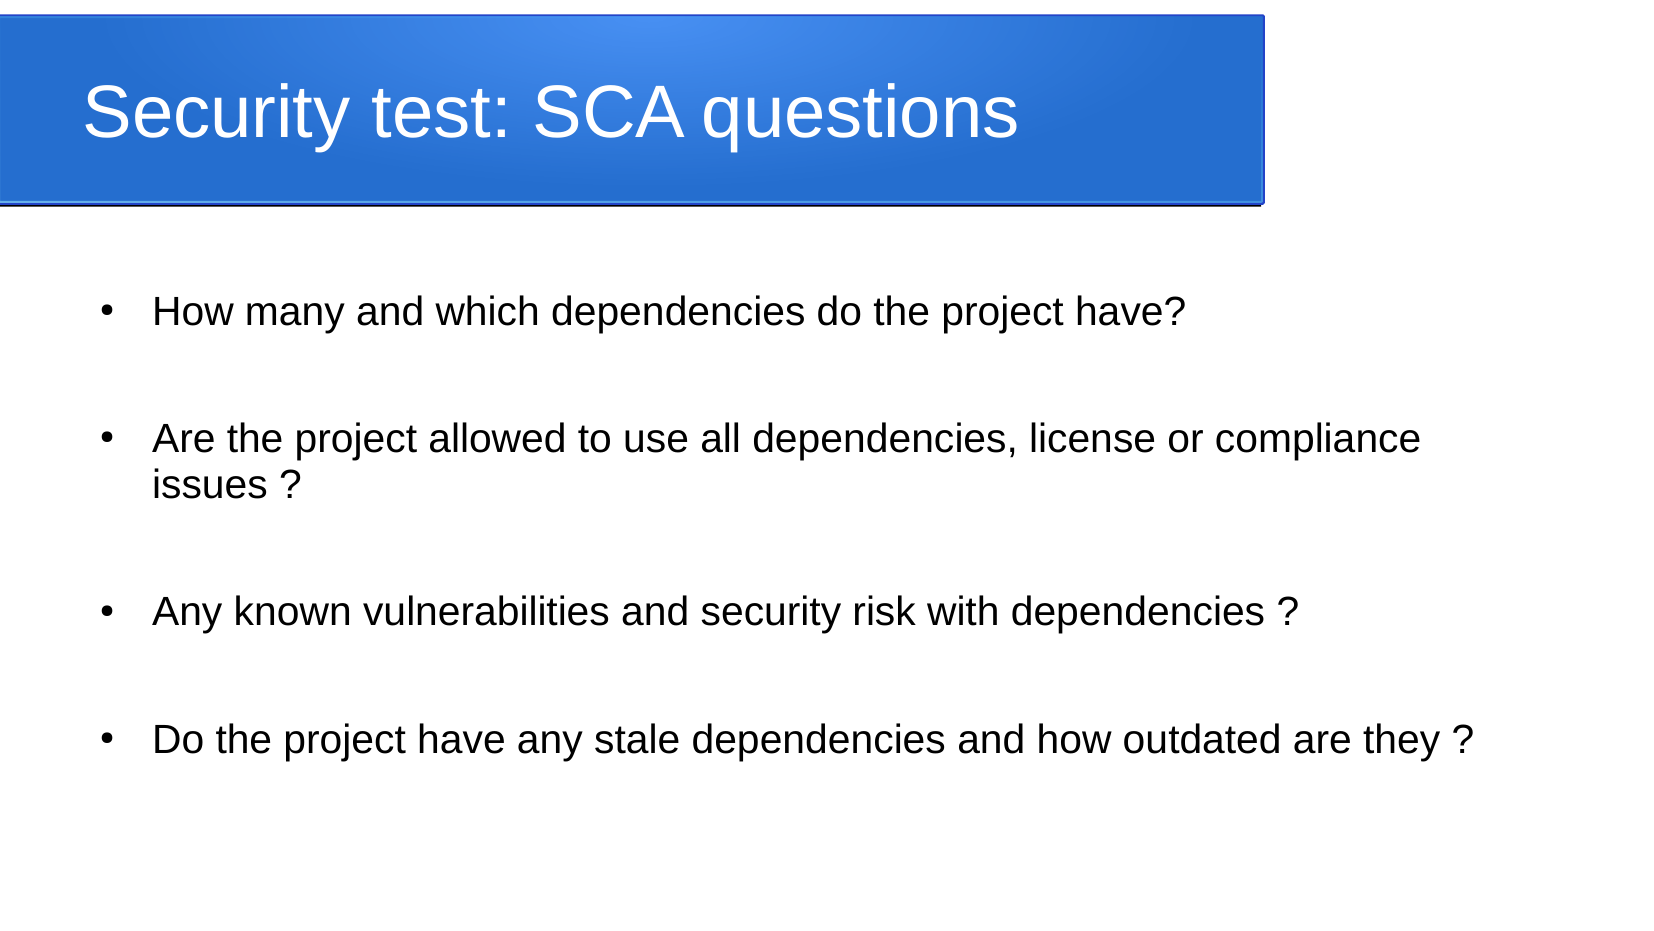

# Security test: SCA questions
How many and which dependencies do the project have?
Are the project allowed to use all dependencies, license or compliance issues ?
Any known vulnerabilities and security risk with dependencies ?
Do the project have any stale dependencies and how outdated are they ?